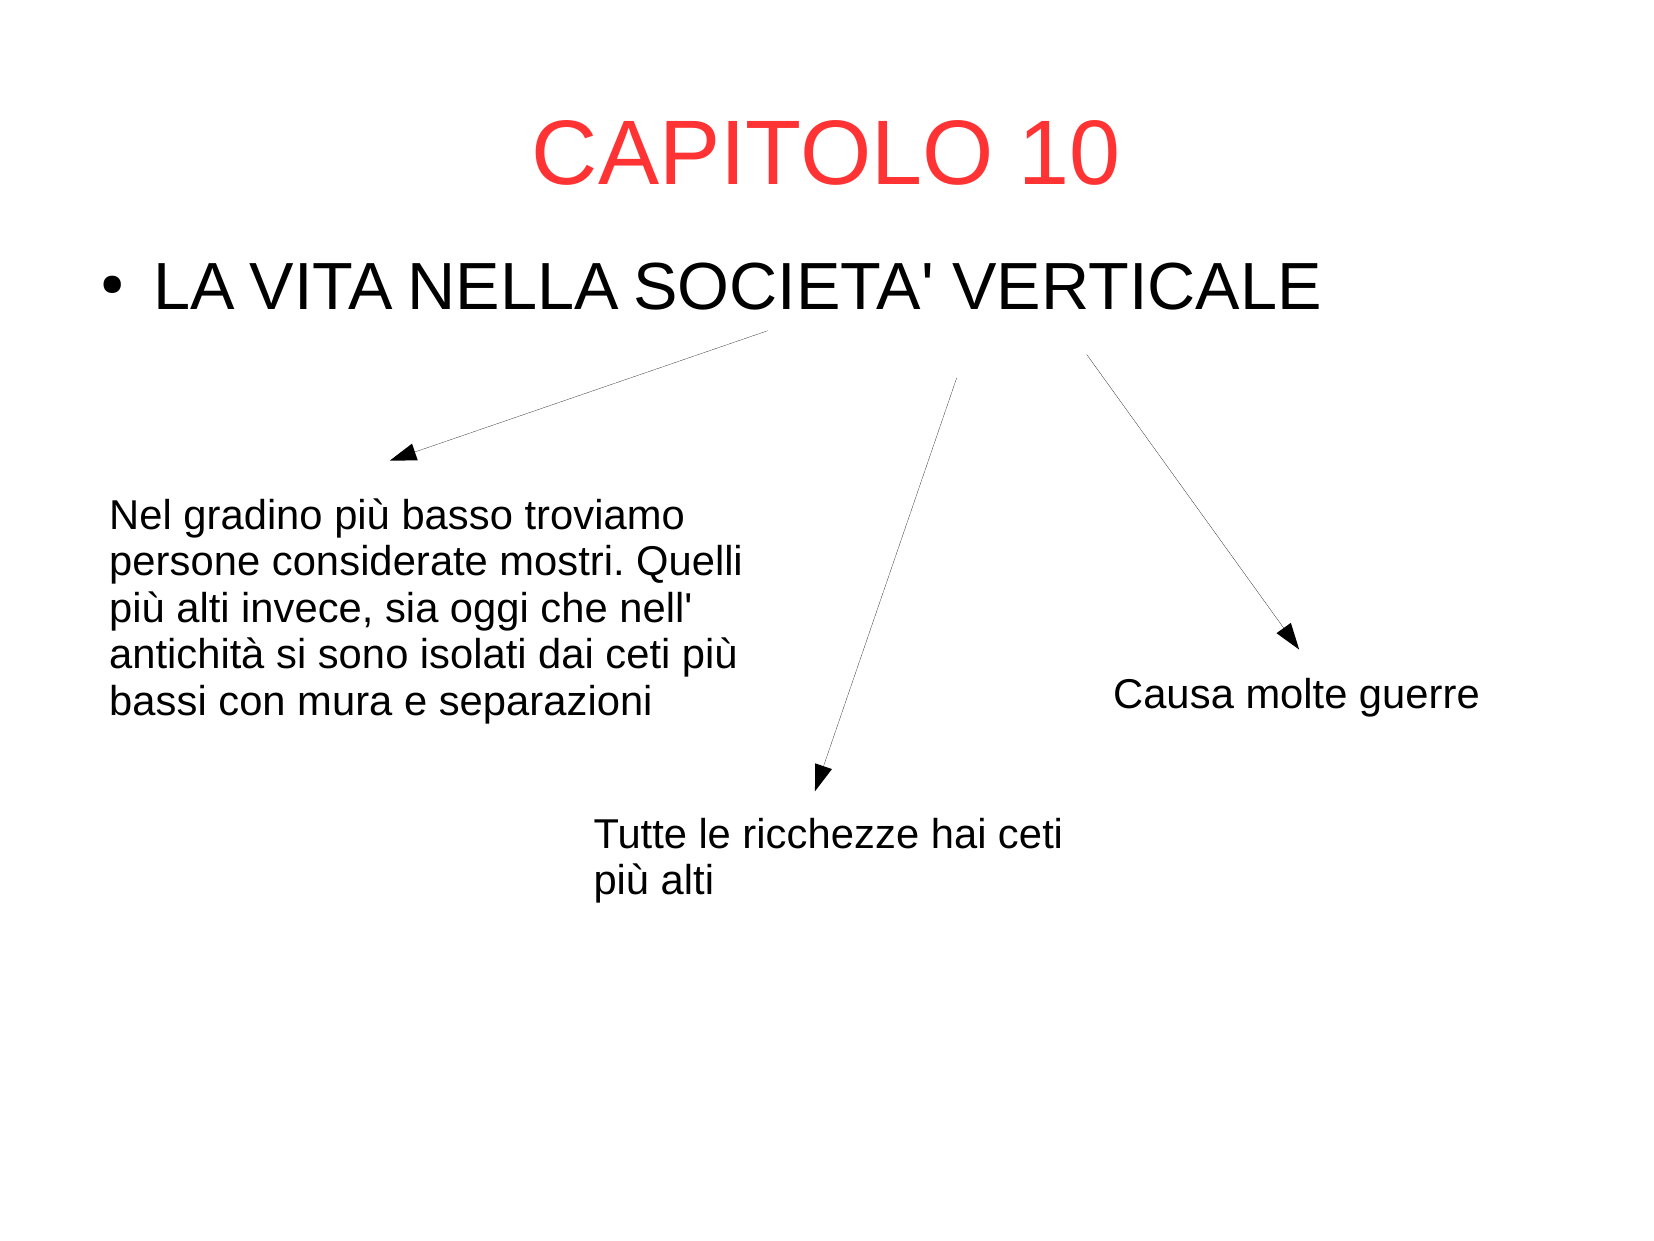

# CAPITOLO 10
LA VITA NELLA SOCIETA' VERTICALE
Nel gradino più basso troviamo persone considerate mostri. Quelli più alti invece, sia oggi che nell' antichità si sono isolati dai ceti più bassi con mura e separazioni
Causa molte guerre
Tutte le ricchezze hai ceti più alti